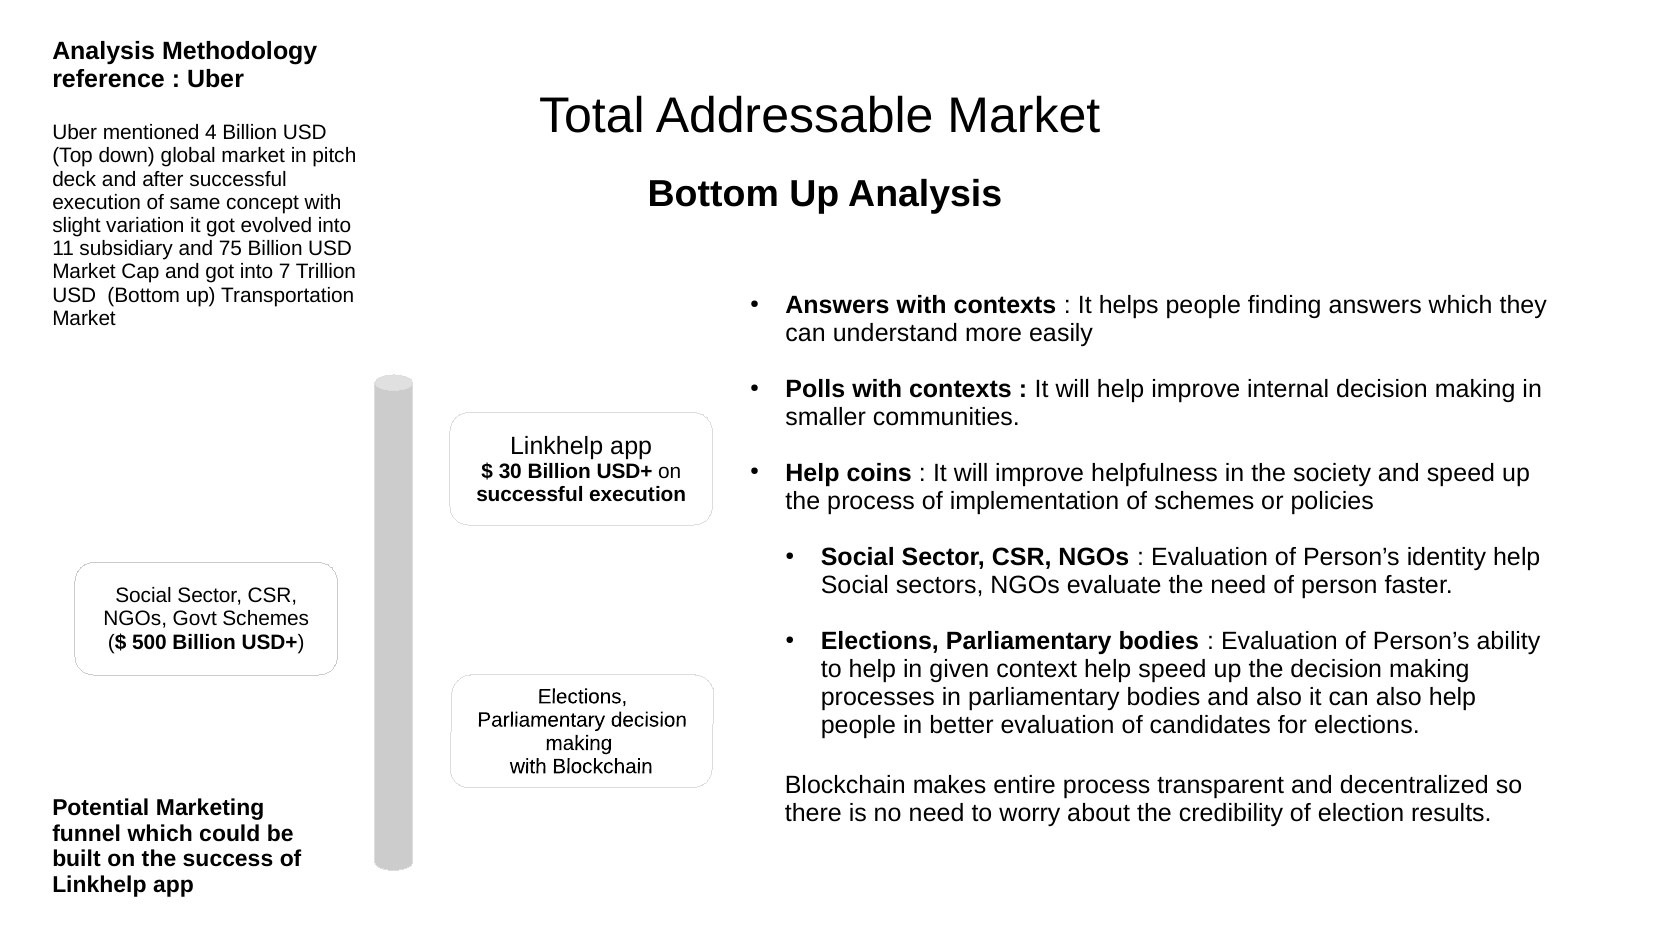

Analysis Methodology
reference : Uber
 Uber mentioned 4 Billion USD (Top down) global market in pitch deck and after successful execution of same concept with slight variation it got evolved into 11 subsidiary and 75 Billion USD Market Cap and got into 7 Trillion USD (Bottom up) Transportation Market
# Total Addressable Market
Bottom Up Analysis
Answers with contexts : It helps people finding answers which they can understand more easily
Polls with contexts : It will help improve internal decision making in smaller communities.
Help coins : It will improve helpfulness in the society and speed up the process of implementation of schemes or policies
Social Sector, CSR, NGOs : Evaluation of Person’s identity help Social sectors, NGOs evaluate the need of person faster.
Elections, Parliamentary bodies : Evaluation of Person’s ability to help in given context help speed up the decision making processes in parliamentary bodies and also it can also help people in better evaluation of candidates for elections.
Linkhelp app
$ 30 Billion USD+ on successful execution
Elections,
Parliamentary decision making
with Blockchain
Social Sector, CSR, NGOs, Govt Schemes
($ 500 Billion USD+)
Blockchain makes entire process transparent and decentralized so there is no need to worry about the credibility of election results.
Potential Marketing funnel which could be built on the success of Linkhelp app